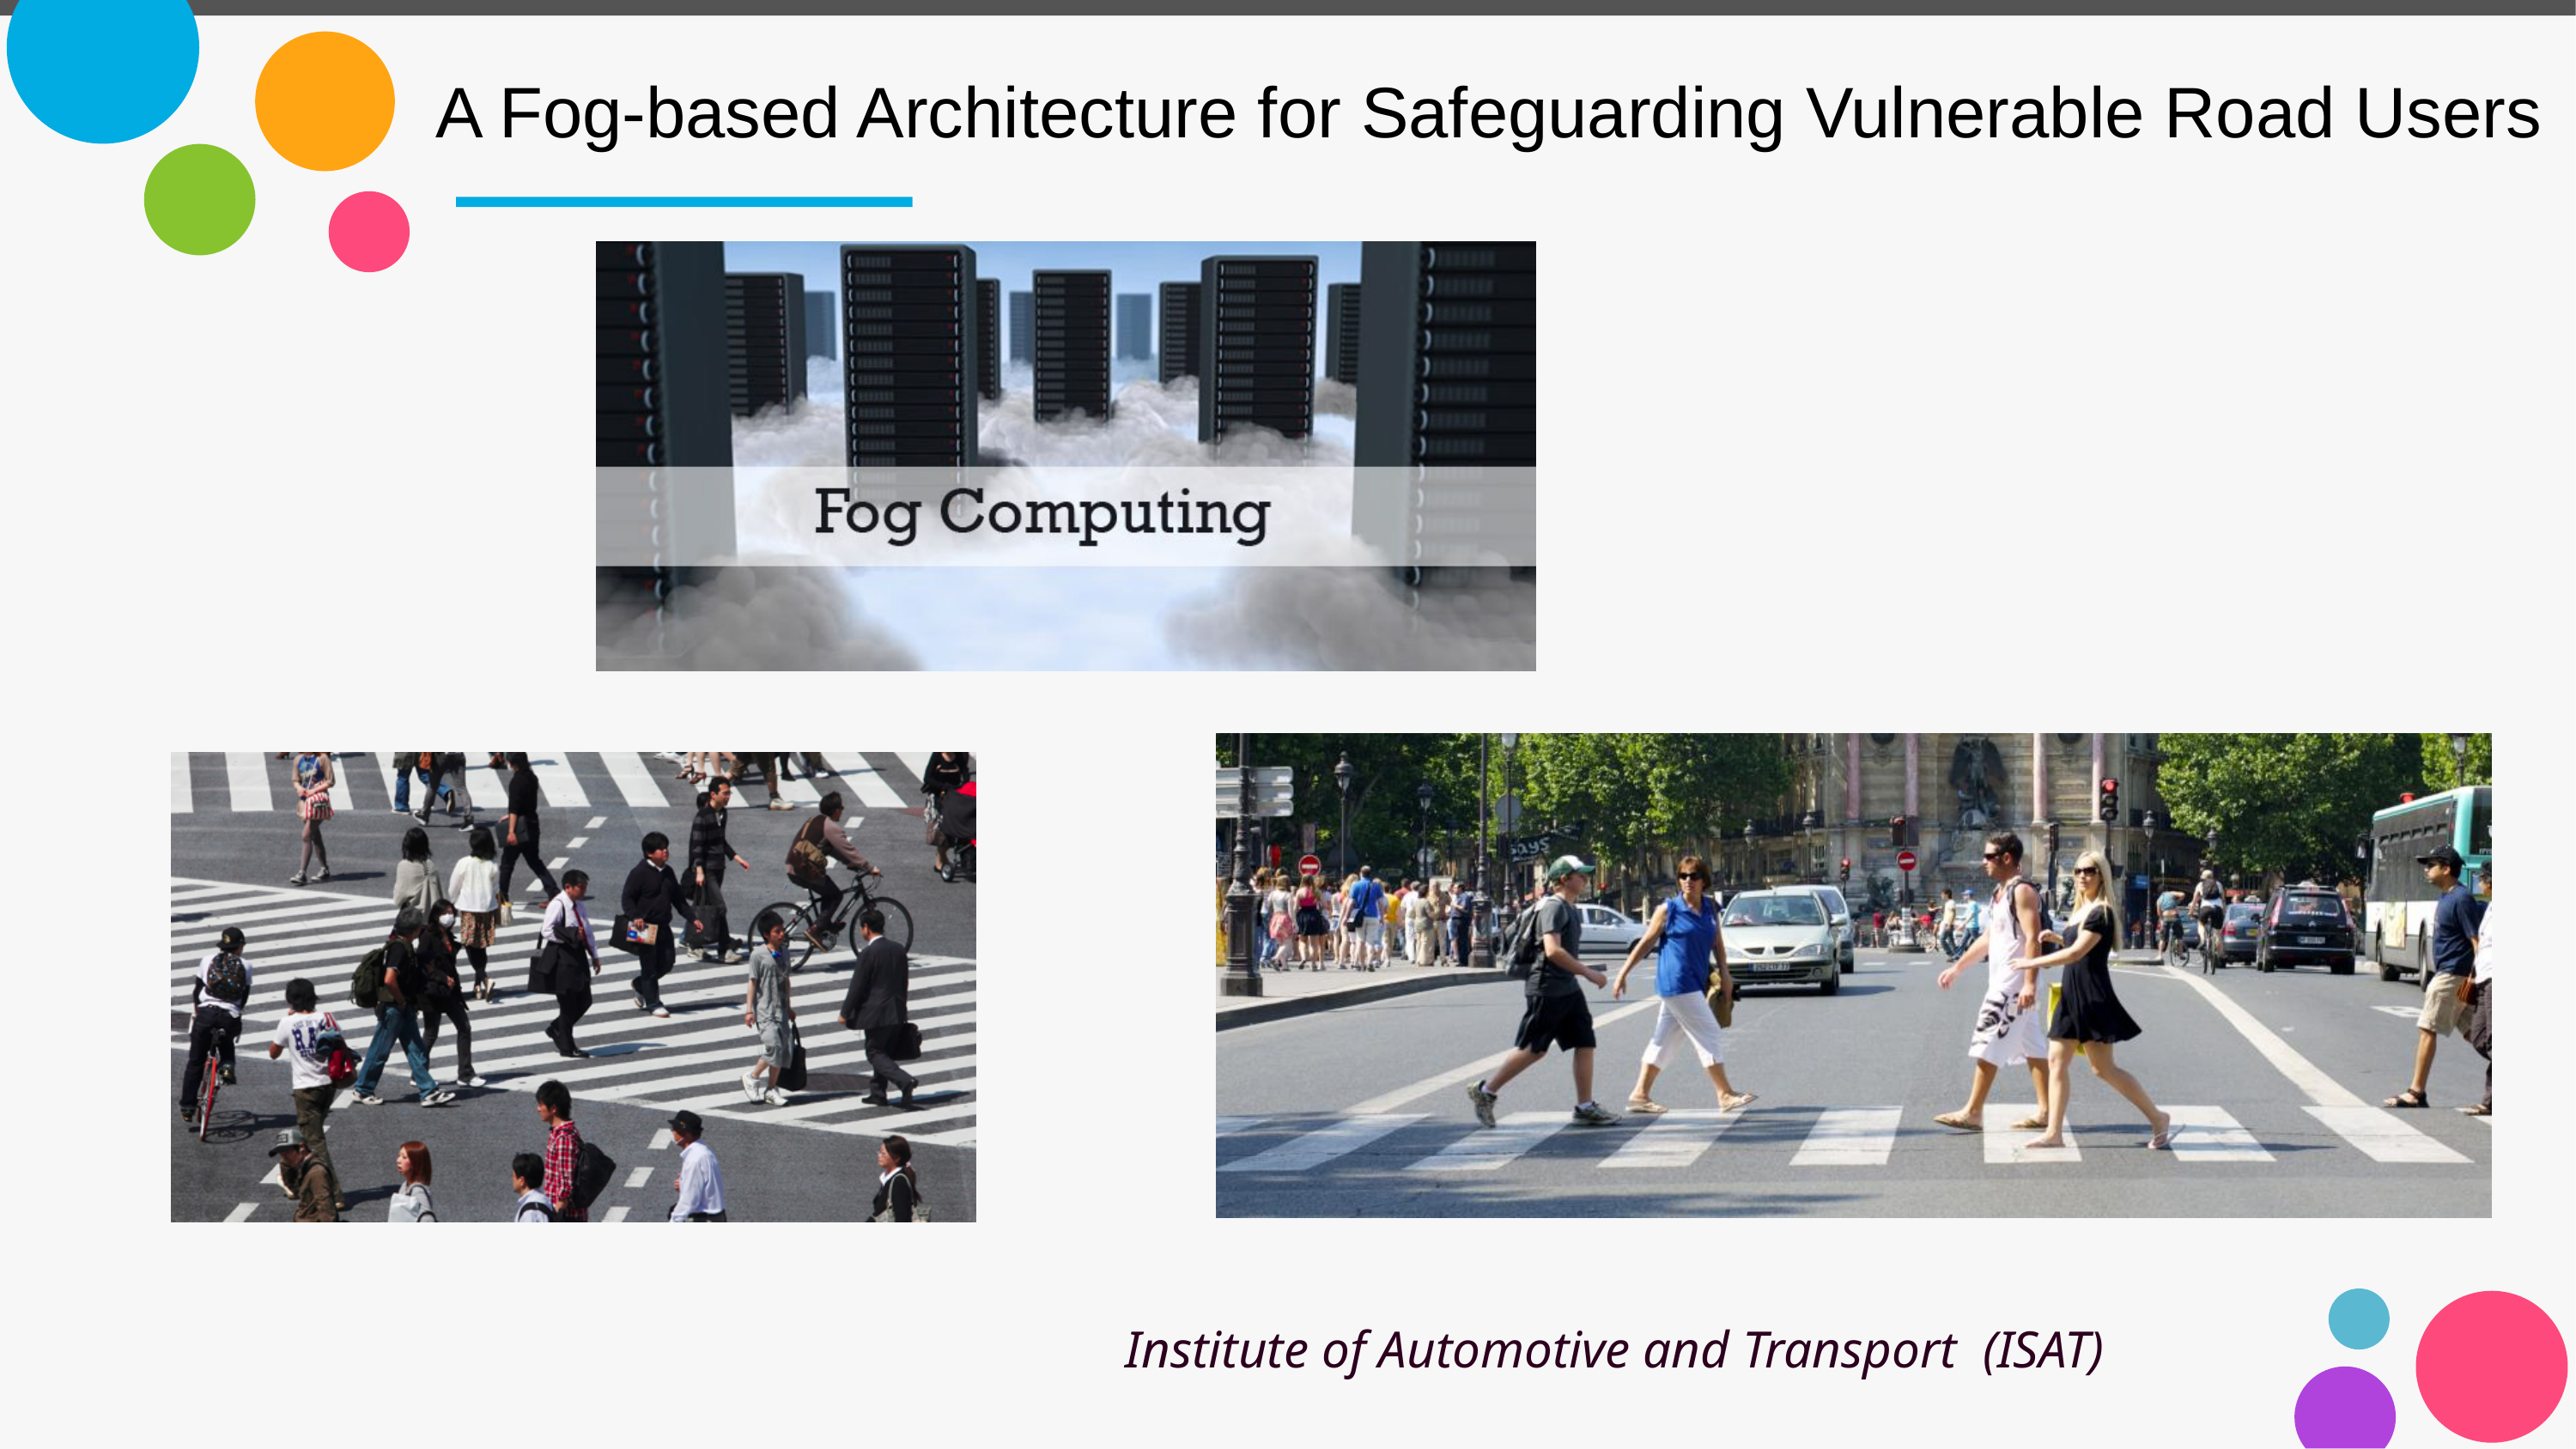

A Fog-based Architecture for Safeguarding Vulnerable Road Users
Institute of Automotive and Transport (ISAT)